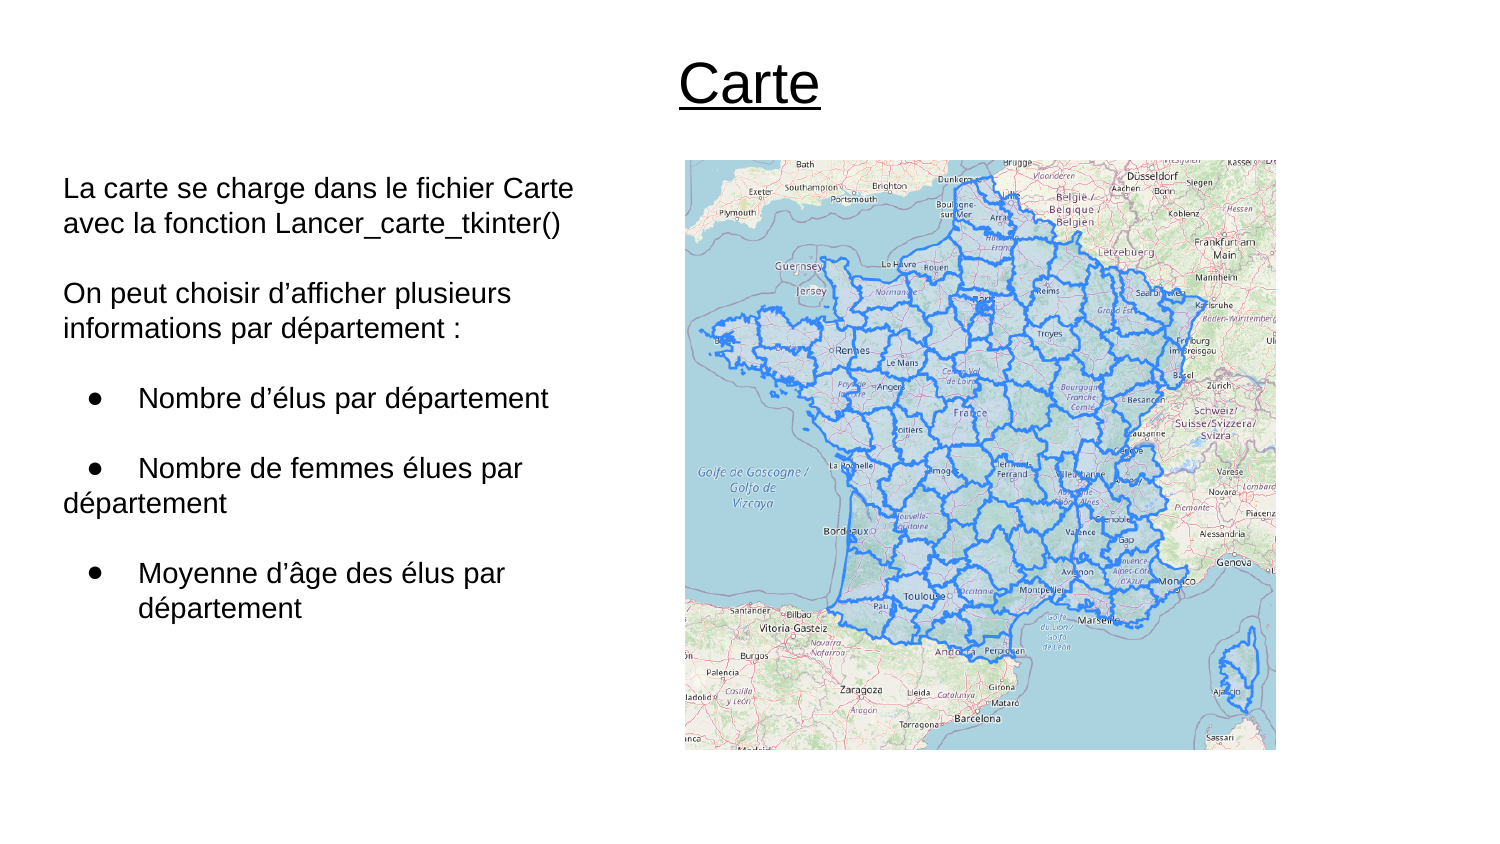

# Carte
La carte se charge dans le fichier Carte avec la fonction Lancer_carte_tkinter()
On peut choisir d’afficher plusieurs informations par département :
Nombre d’élus par département
Nombre de femmes élues par
département
Moyenne d’âge des élus par département